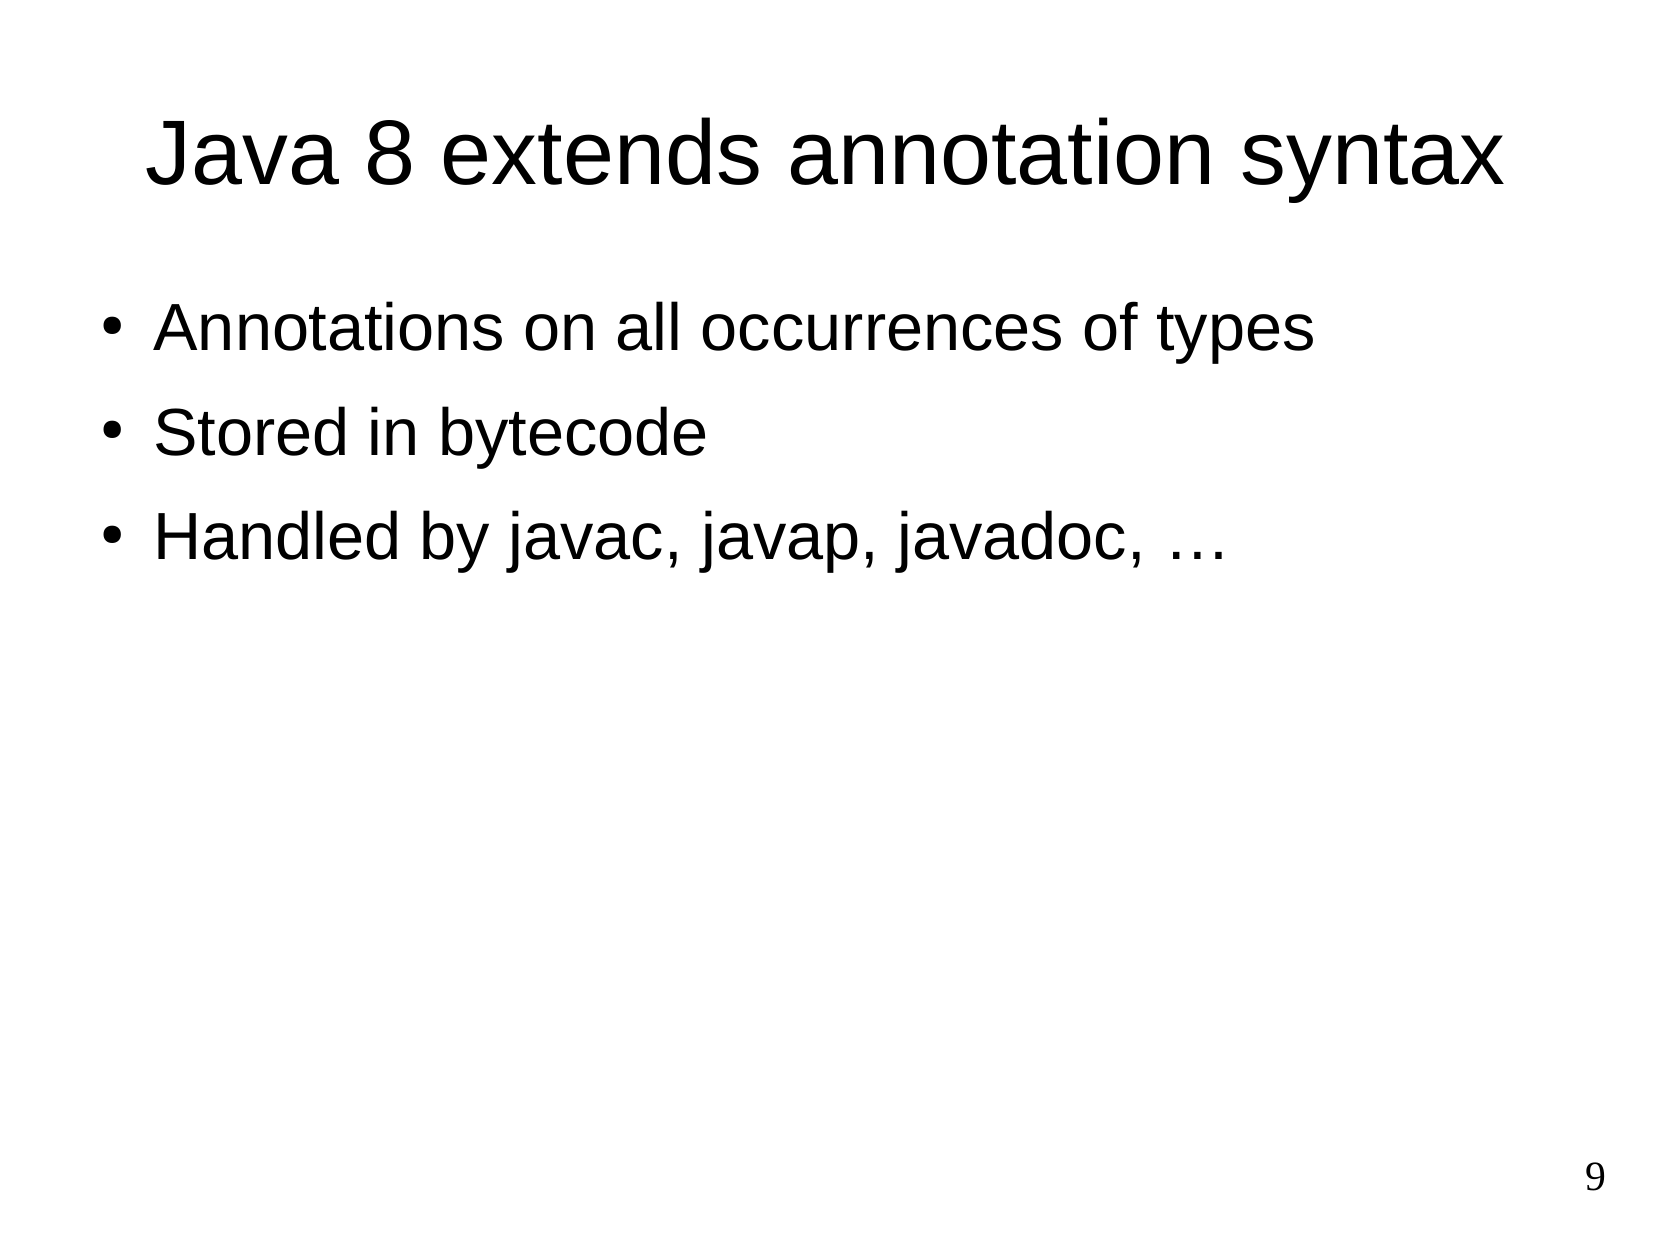

# Java 8 extends annotation syntax
Annotations on all occurrences of types
Stored in bytecode
Handled by javac, javap, javadoc, …
9